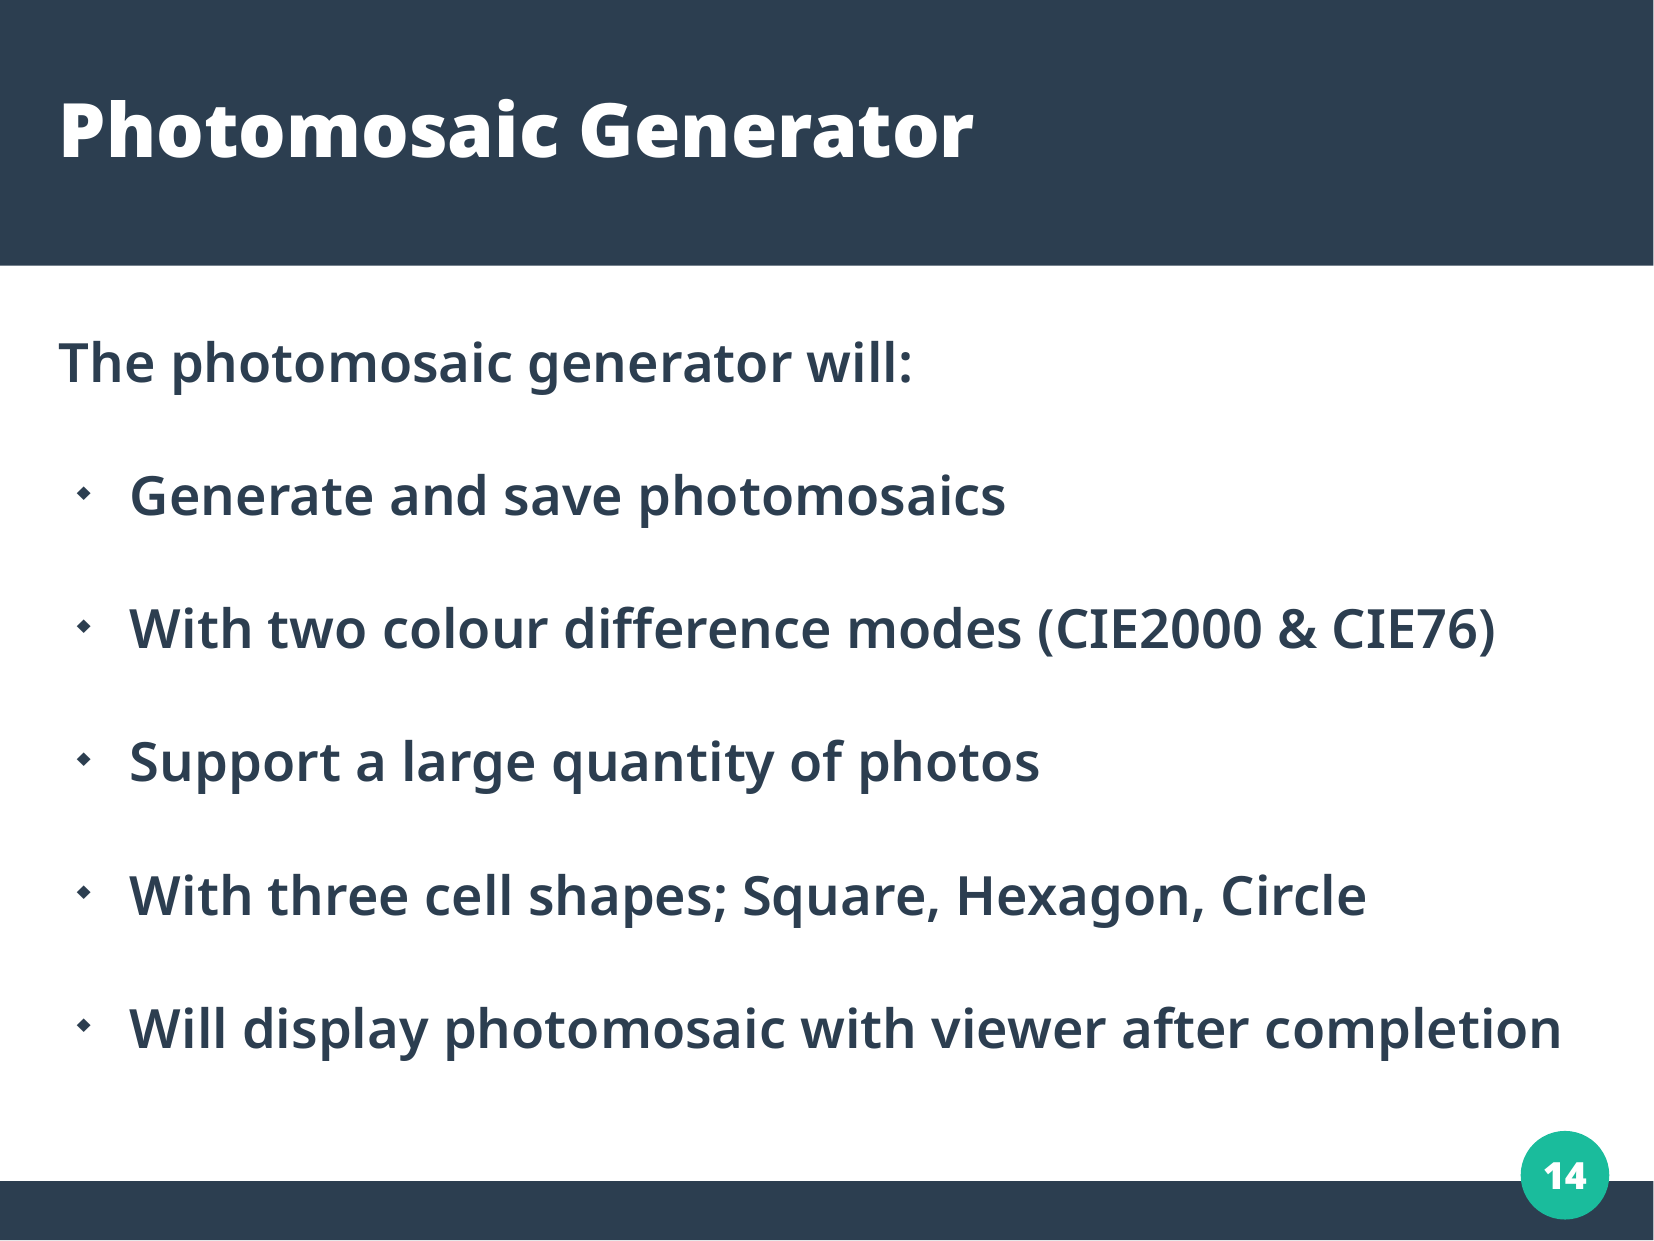

# Photomosaic Generator
The photomosaic generator will:
Generate and save photomosaics
With two colour difference modes (CIE2000 & CIE76)
Support a large quantity of photos
With three cell shapes; Square, Hexagon, Circle
Will display photomosaic with viewer after completion
14